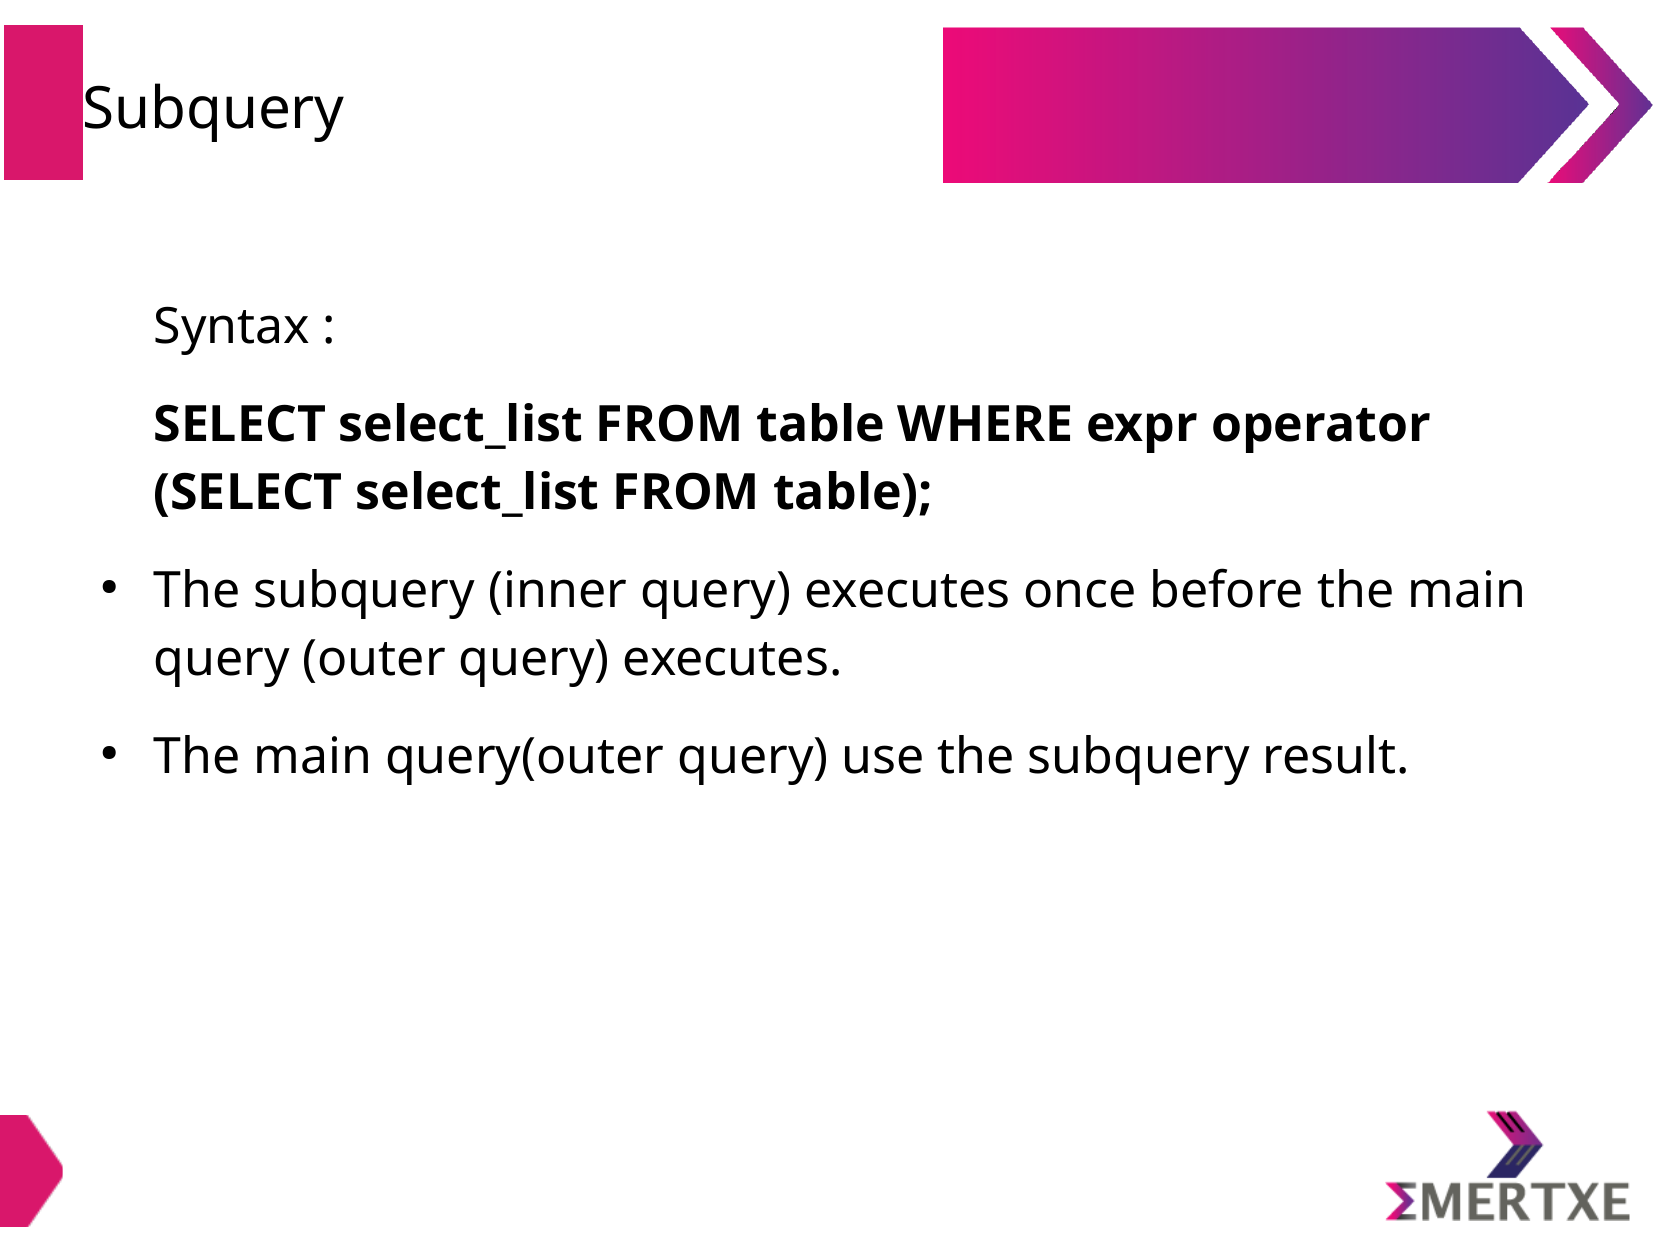

# Subquery
Syntax :
SELECT select_list FROM table WHERE expr operator (SELECT select_list FROM table);
The subquery (inner query) executes once before the main query (outer query) executes.
The main query(outer query) use the subquery result.